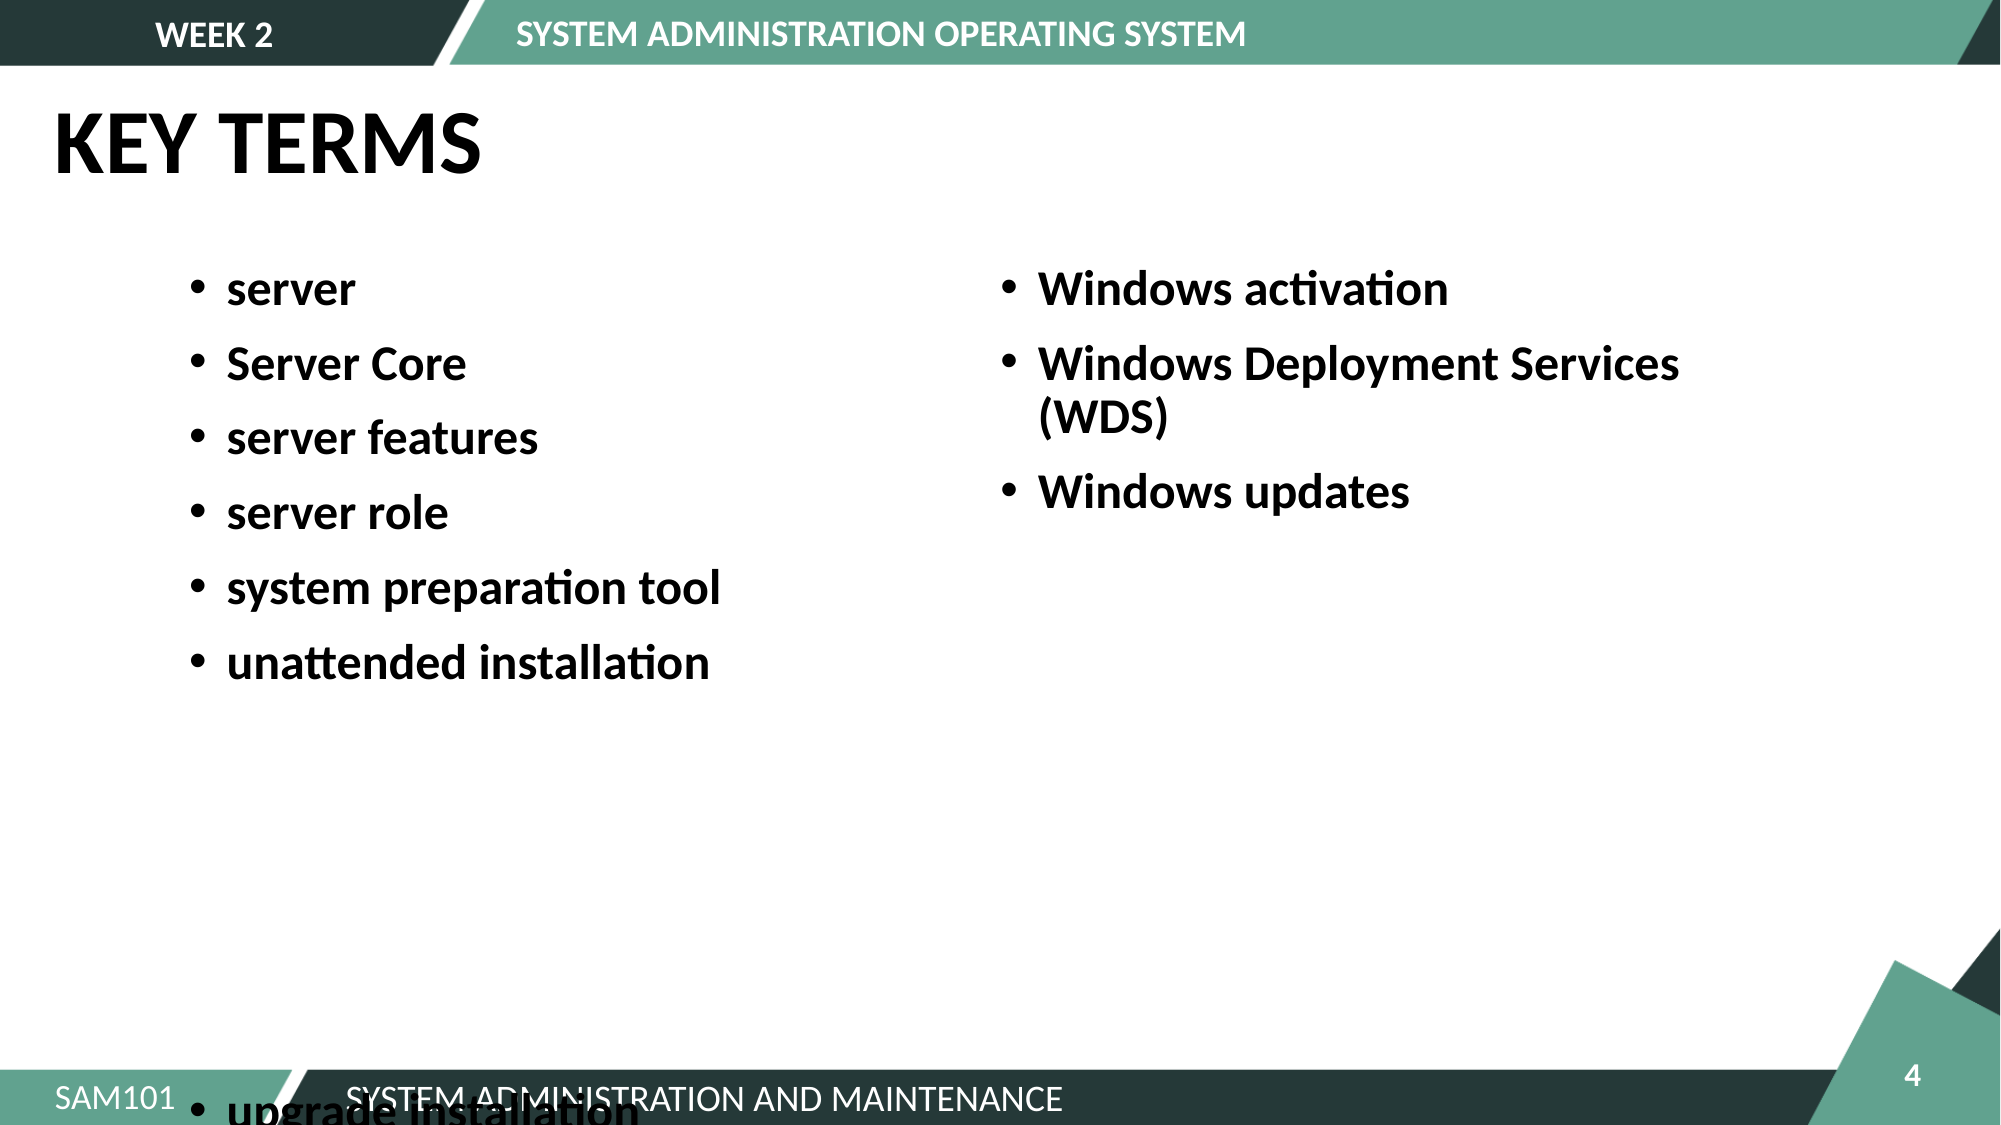

SYSTEM ADMINISTRATION OPERATING SYSTEM
WEEK 2
KEY TERMS
server
Server Core
server features
server role
system preparation tool
unattended installation
upgrade installation
virtual server
Windows activation
Windows Deployment Services (WDS)
Windows updates
SAM101
SYSTEM ADMINISTRATION AND MAINTENANCE